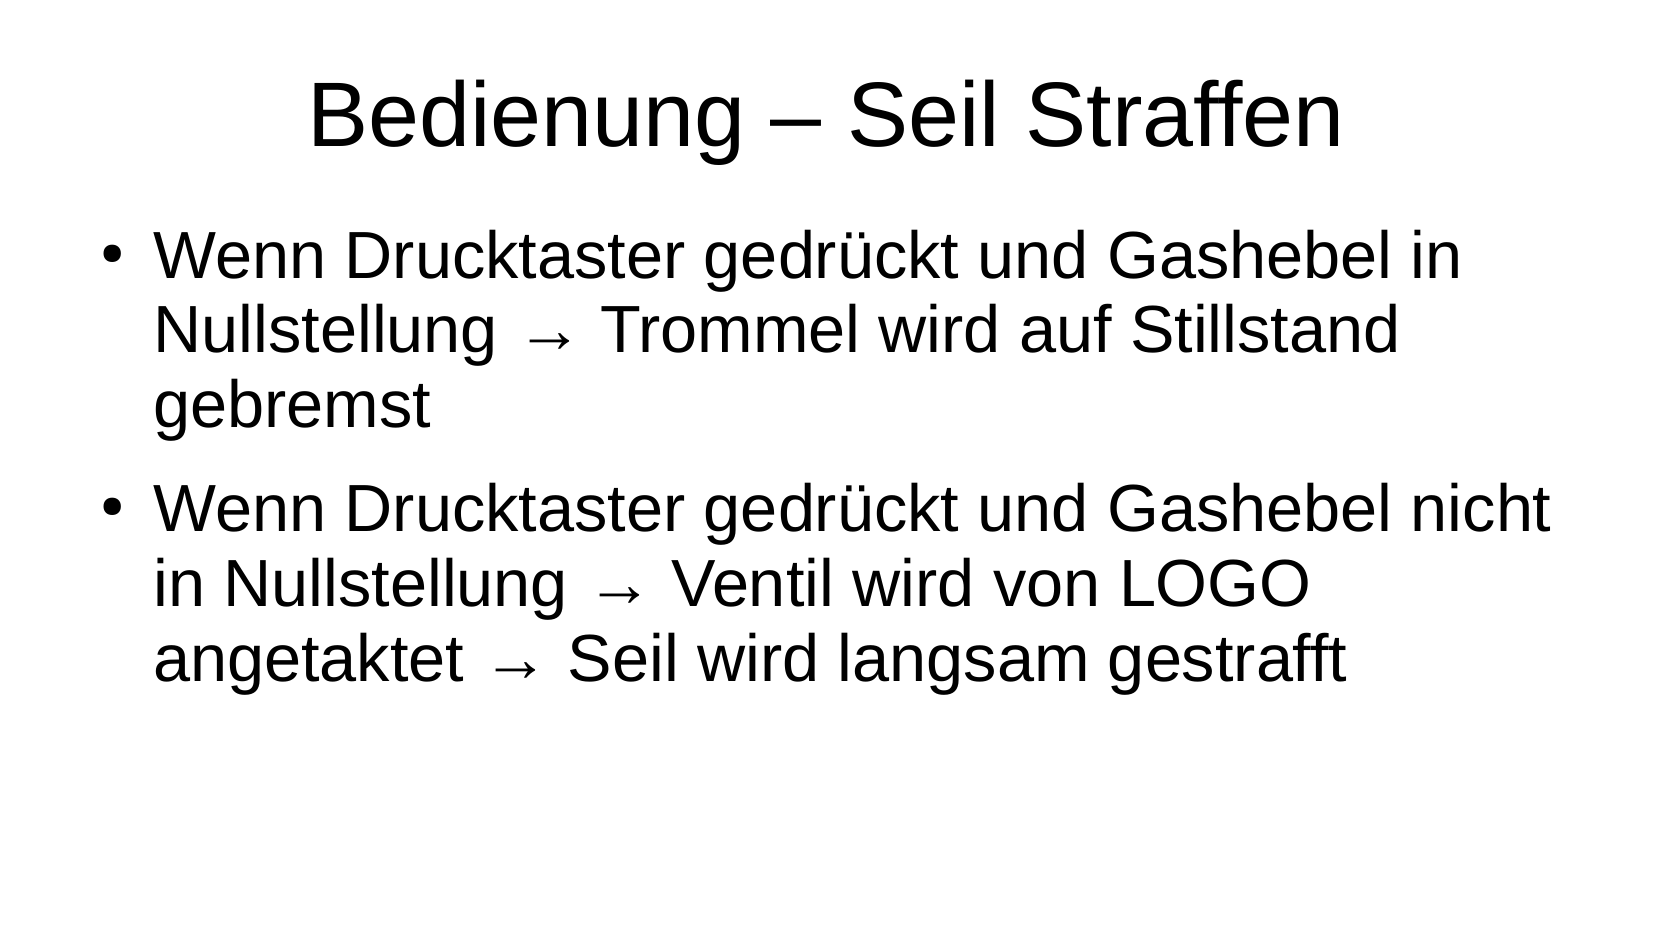

# Bedienung – Seil Straffen
Wenn Drucktaster gedrückt und Gashebel in Nullstellung → Trommel wird auf Stillstand gebremst
Wenn Drucktaster gedrückt und Gashebel nicht in Nullstellung → Ventil wird von LOGO angetaktet → Seil wird langsam gestrafft